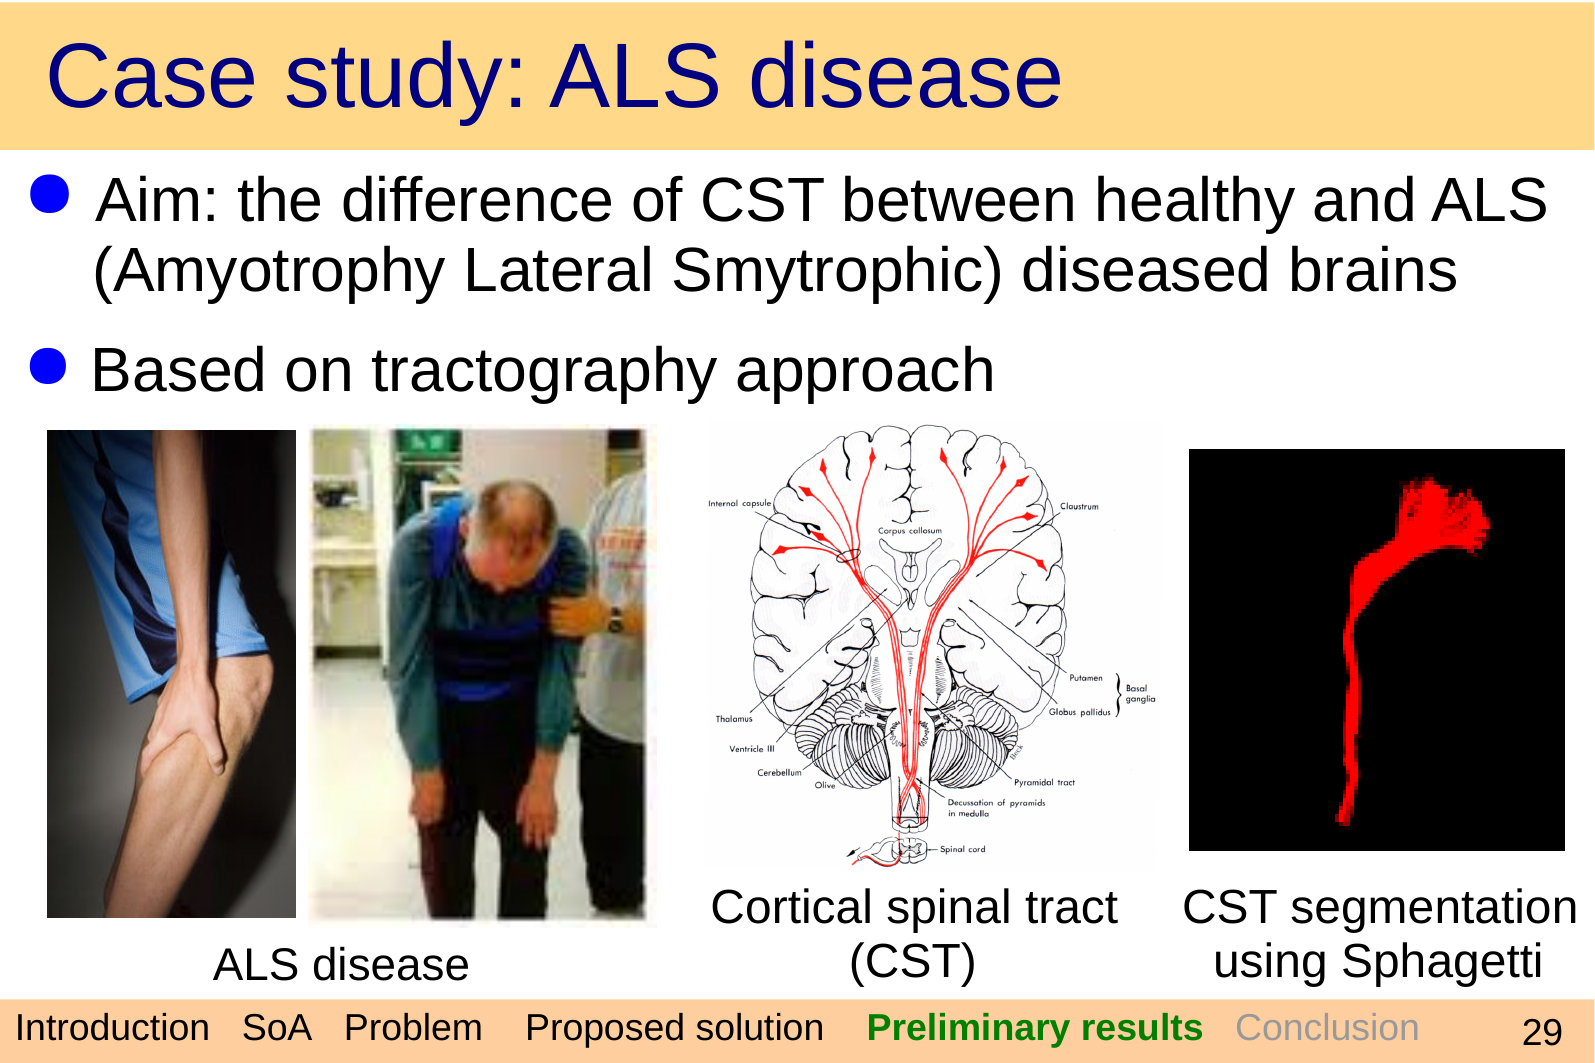

Case study: ALS disease
 Aim: the difference of CST between healthy and ALS
 (Amyotrophy Lateral Smytrophic) diseased brains
 Based on tractography approach
# Cortical spinal tract (CST)
CST segmentation
using Sphagetti
ALS disease
Introduction SoA Problem Proposed solution Preliminary results Conclusion